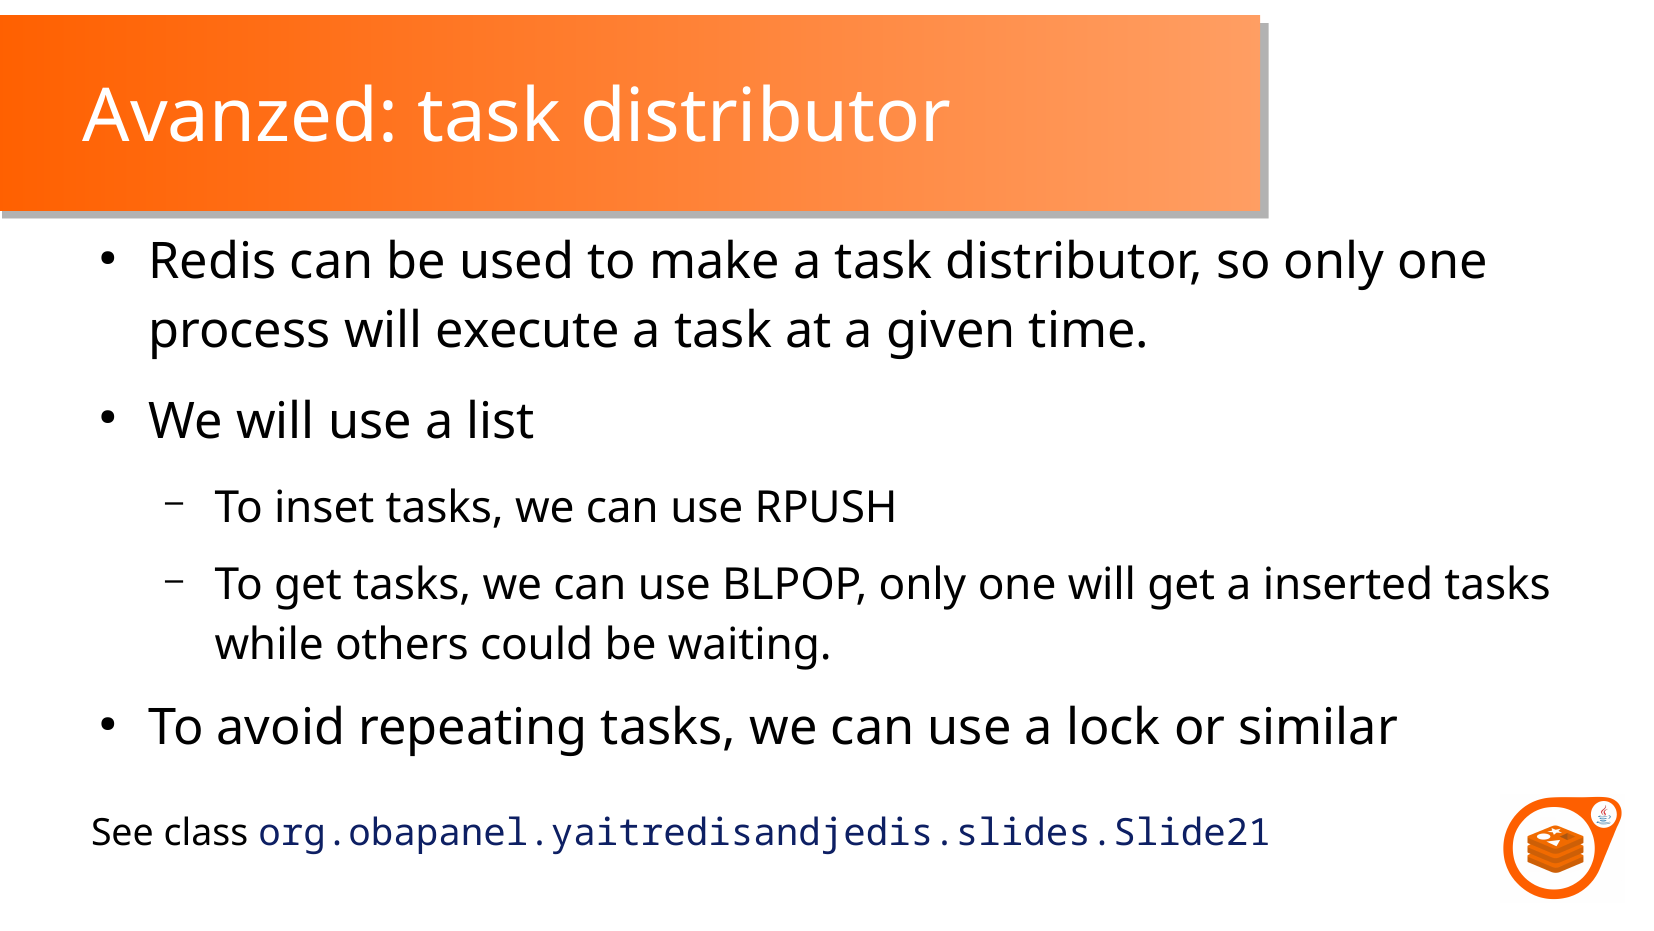

# Avanzed: task distributor
Redis can be used to make a task distributor, so only one process will execute a task at a given time.
We will use a list
To inset tasks, we can use RPUSH
To get tasks, we can use BLPOP, only one will get a inserted tasks while others could be waiting.
To avoid repeating tasks, we can use a lock or similar
See class org.obapanel.yaitredisandjedis.slides.Slide21